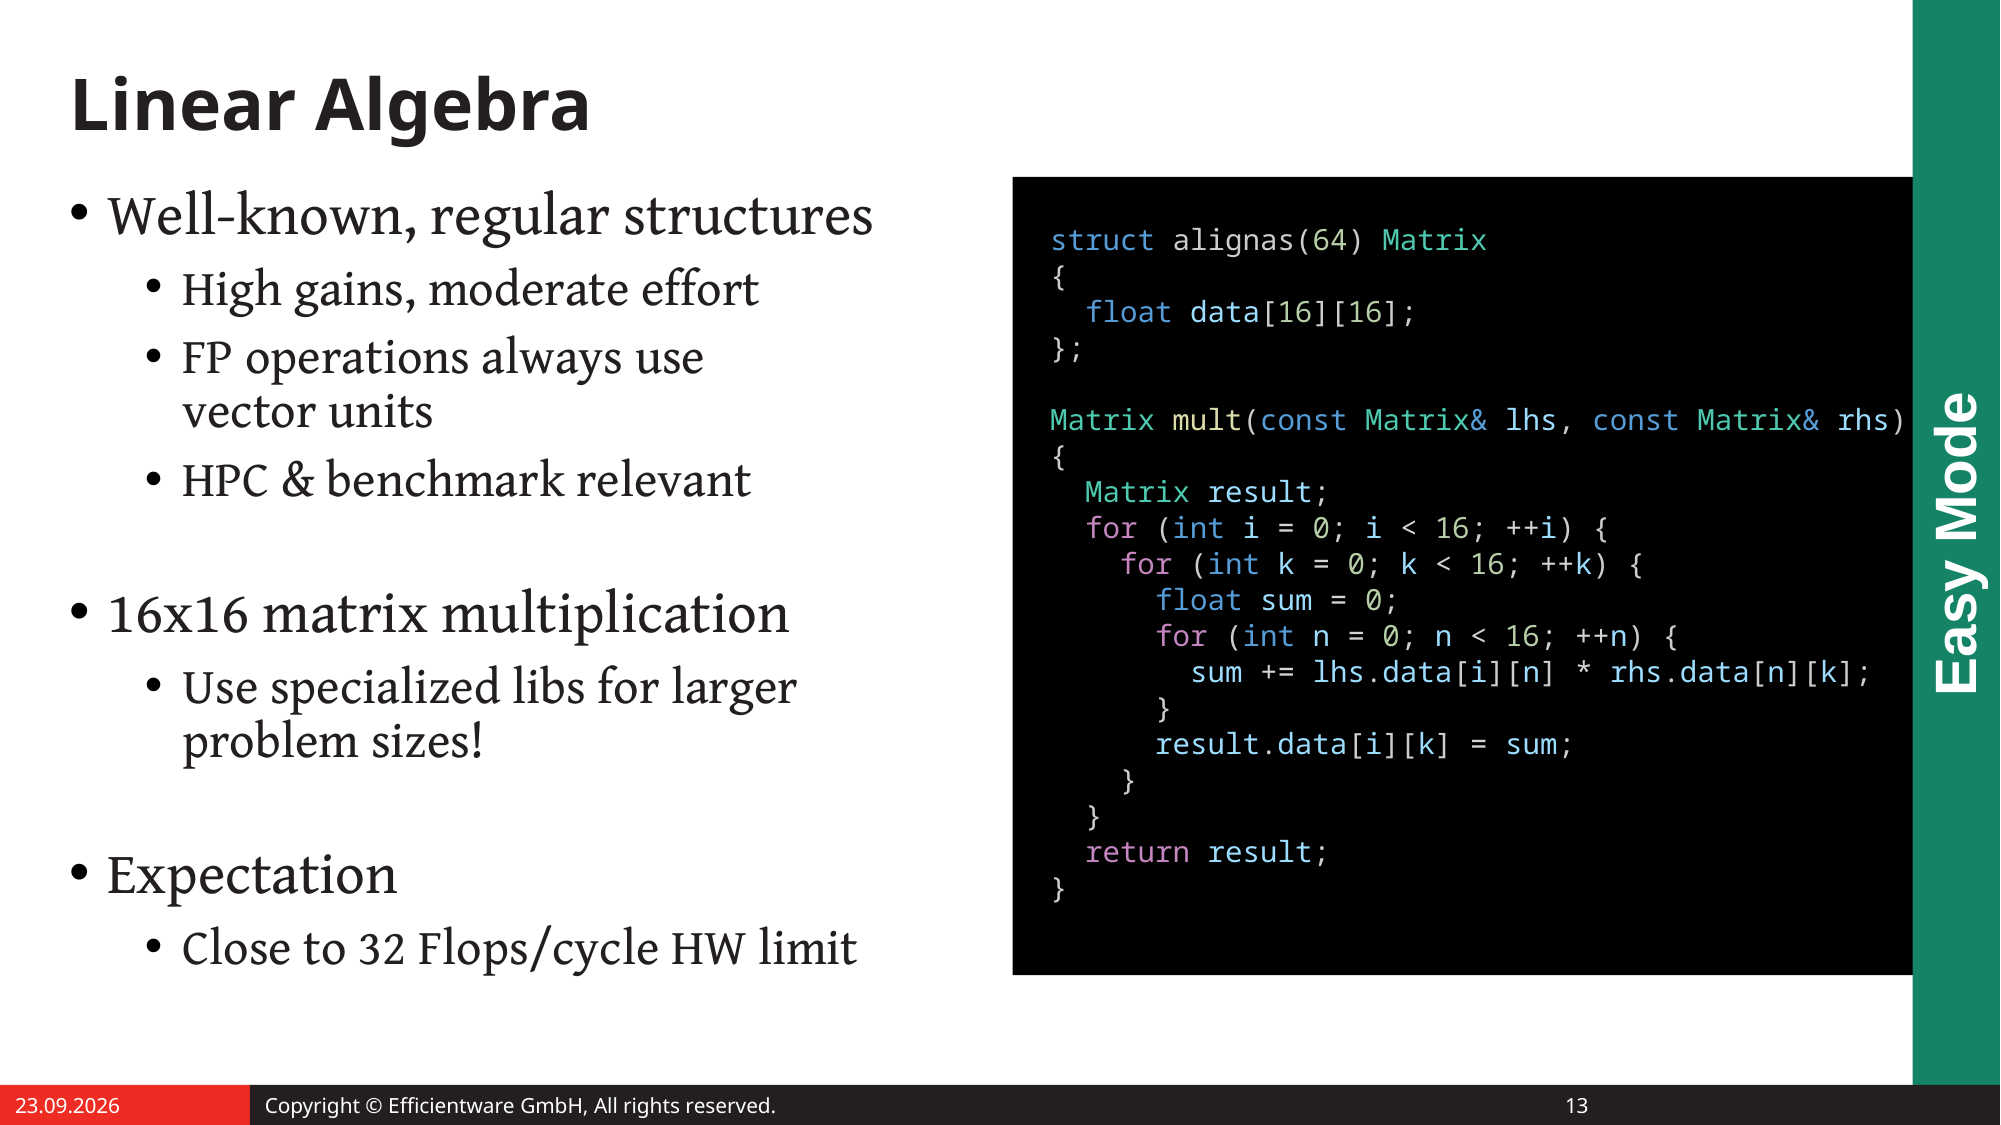

Linear Algebra
Well-known, regular structures
High gains, moderate effort
FP operations always use
vector units
HPC & benchmark relevant
16x16 matrix multiplication
Use specialized libs for larger problem sizes!
Expectation
Close to 32 Flops/cycle HW limit
# struct alignas(64) Matrix { float data[16][16]; }; Matrix mult(const Matrix& lhs, const Matrix& rhs) { Matrix result; for (int i = 0; i < 16; ++i) { for (int k = 0; k < 16; ++k) { float sum = 0; for (int n = 0; n < 16; ++n) { sum += lhs.data[i][n] * rhs.data[n][k]; } result.data[i][k] = sum; } } return result; }
Easy Mode
Copyright © Efficientware GmbH, All rights reserved.